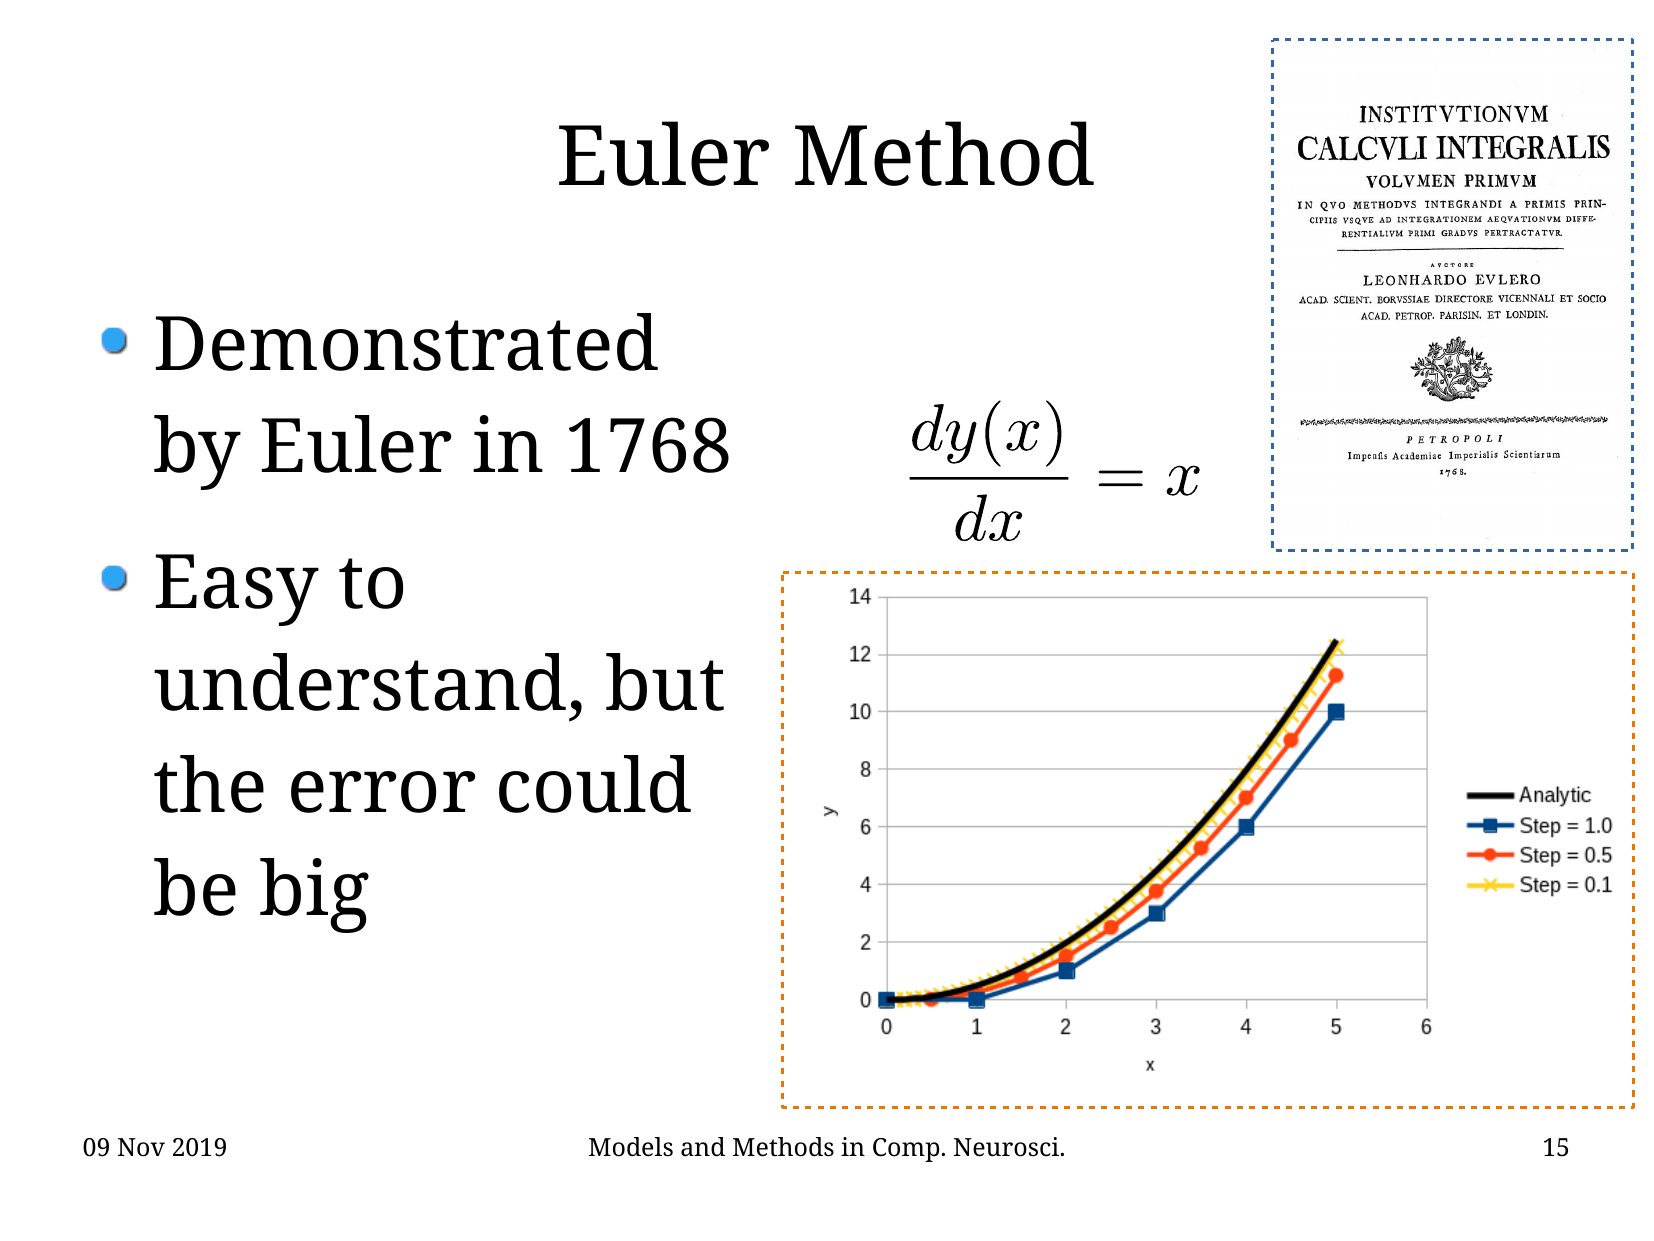

# Euler Method
Demonstrated by Euler in 1768
Easy to understand, but the error could be big
09 Nov 2019
Models and Methods in Comp. Neurosci.
15